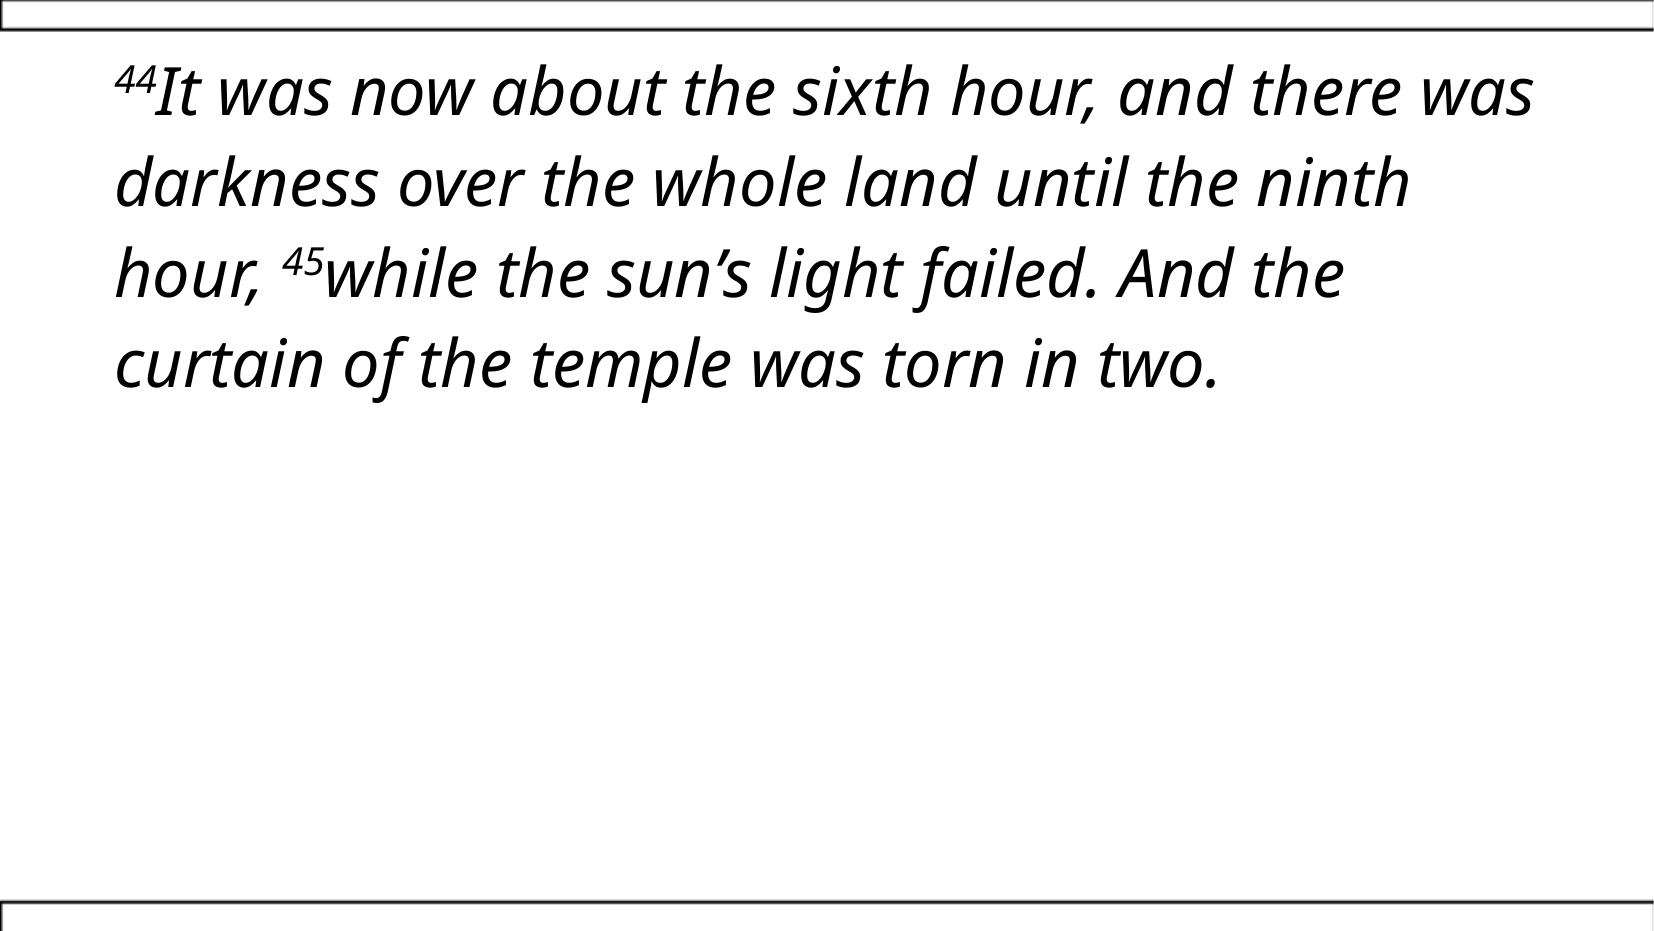

44It was now about the sixth hour, and there was darkness over the whole land until the ninth hour, 45while the sun’s light failed. And the curtain of the temple was torn in two.